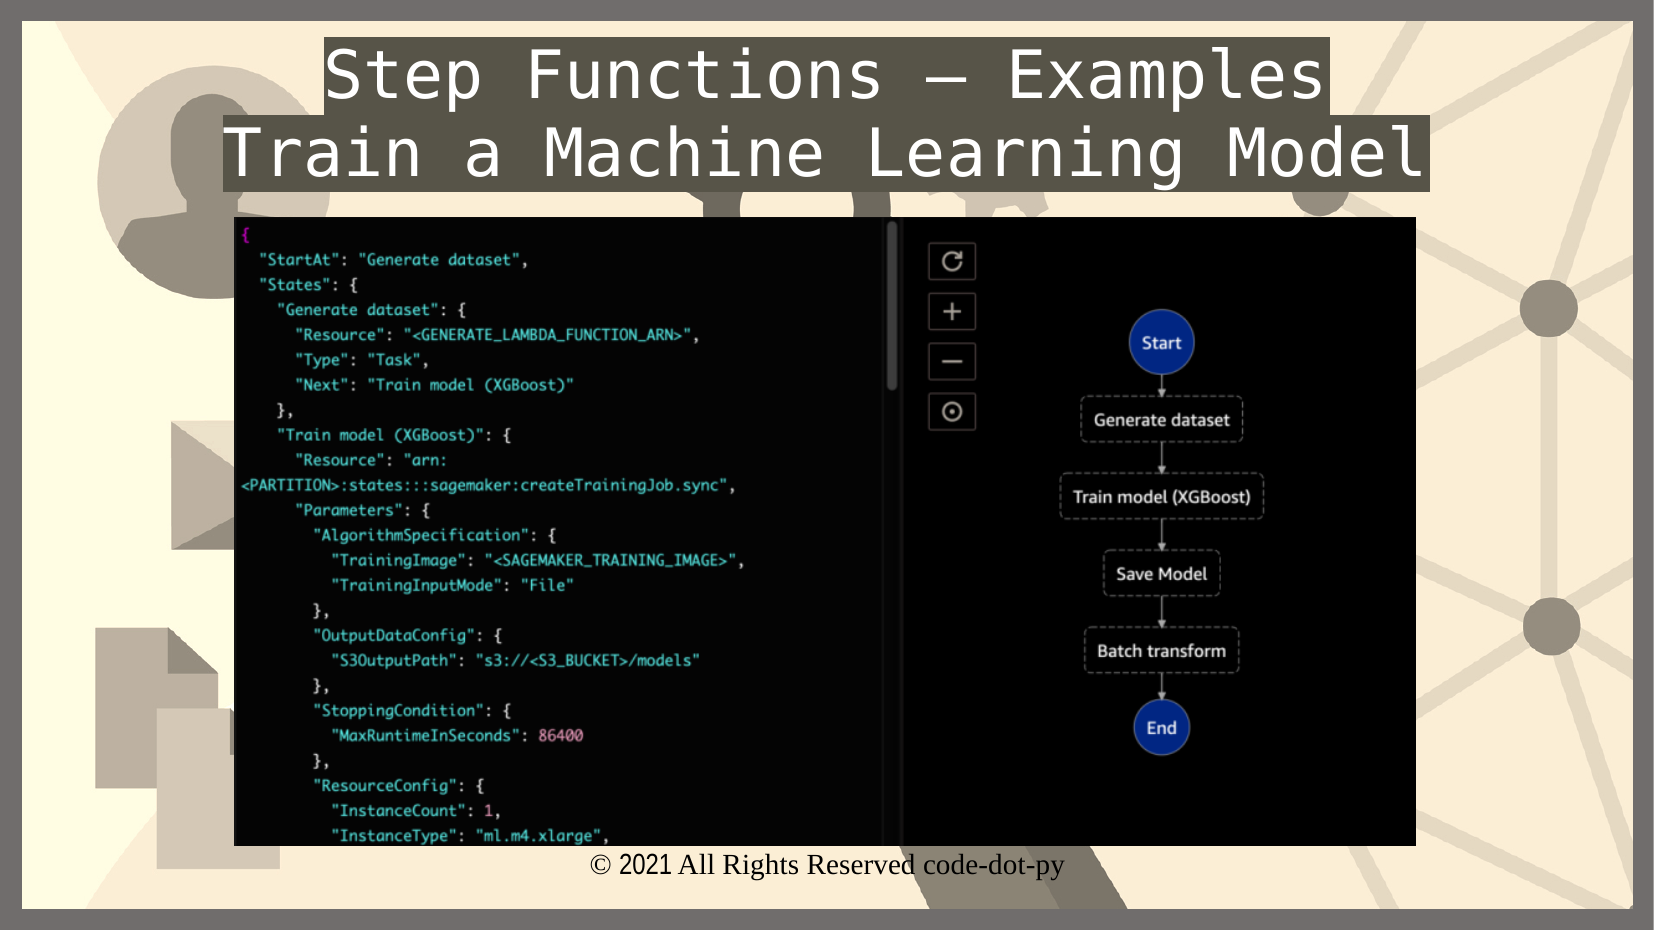

# Step Functions – Examples Train a Machine Learning Model